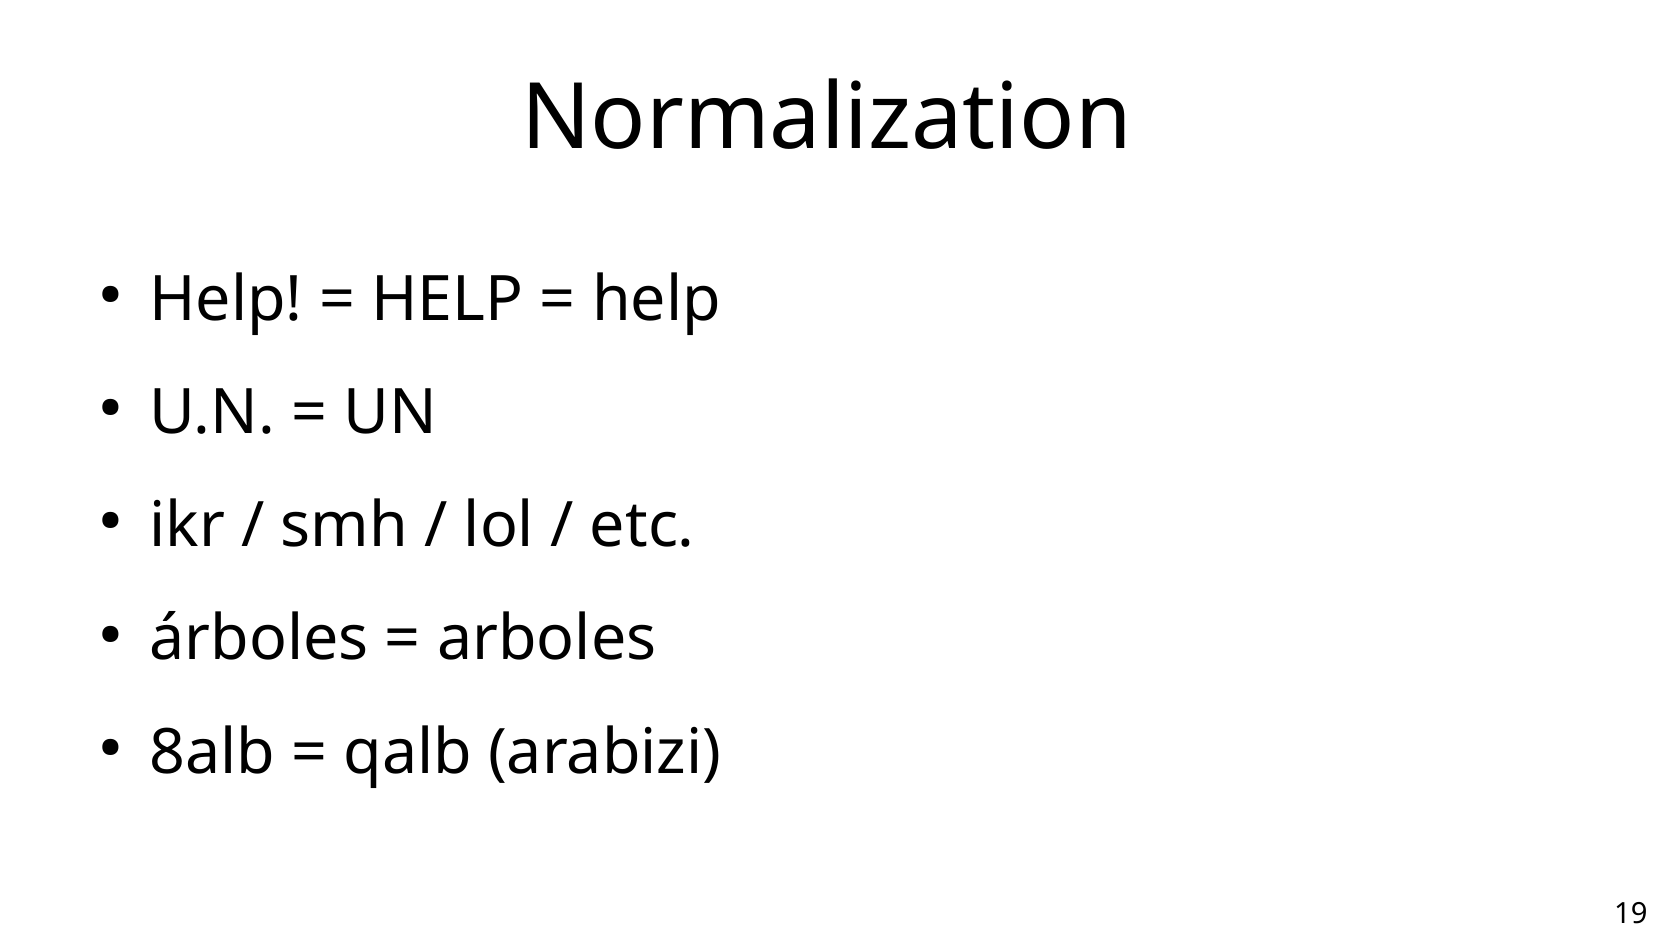

# Normalization
Help! = HELP = help
U.N. = UN
ikr / smh / lol / etc.
árboles = arboles
8alb = qalb (arabizi)
19